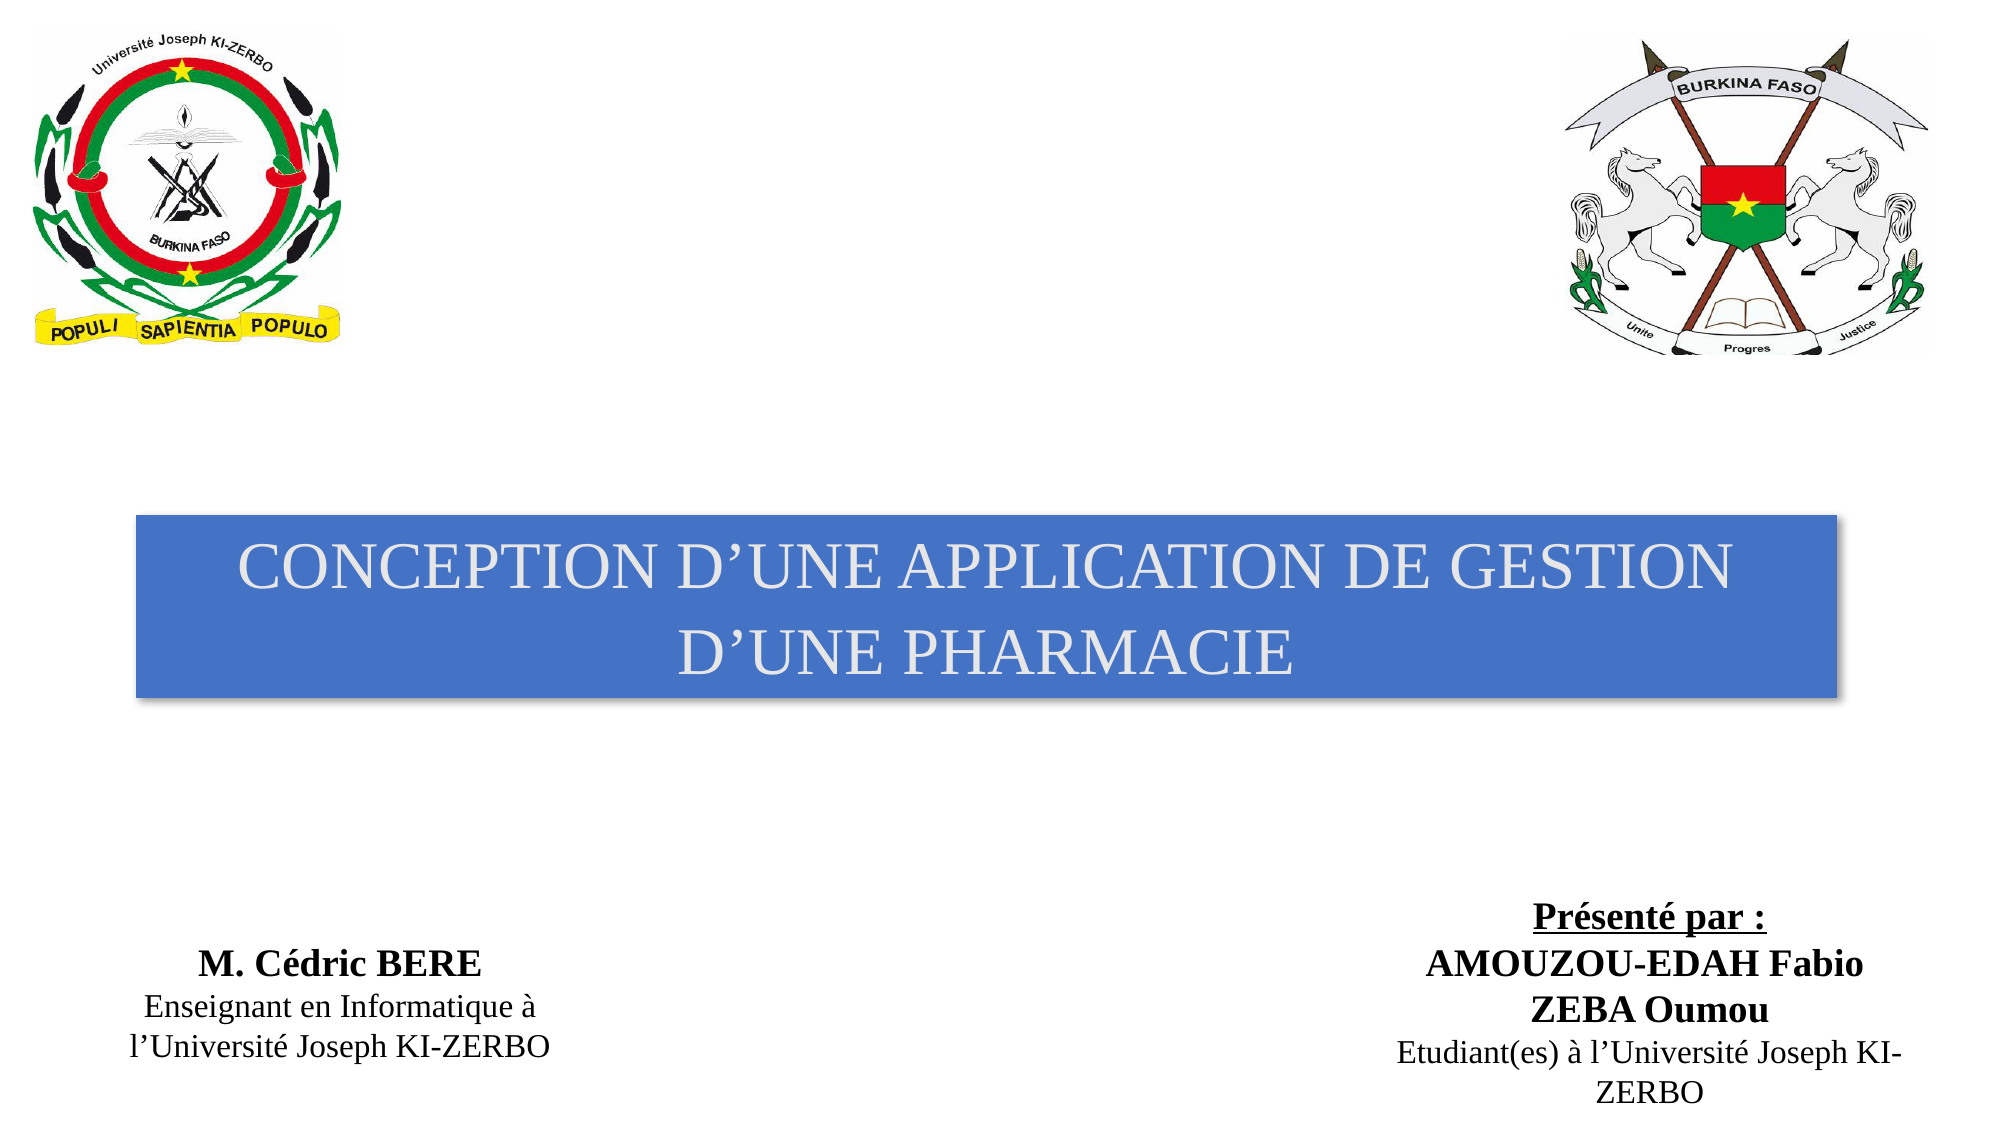

CONCEPTION D’UNE APPLICATION DE GESTION D’UNE PHARMACIE
M. Cédric BERE
Enseignant en Informatique à l’Université Joseph KI-ZERBO
Présenté par :
AMOUZOU-EDAH Fabio
ZEBA Oumou
Etudiant(es) à l’Université Joseph KI-ZERBO